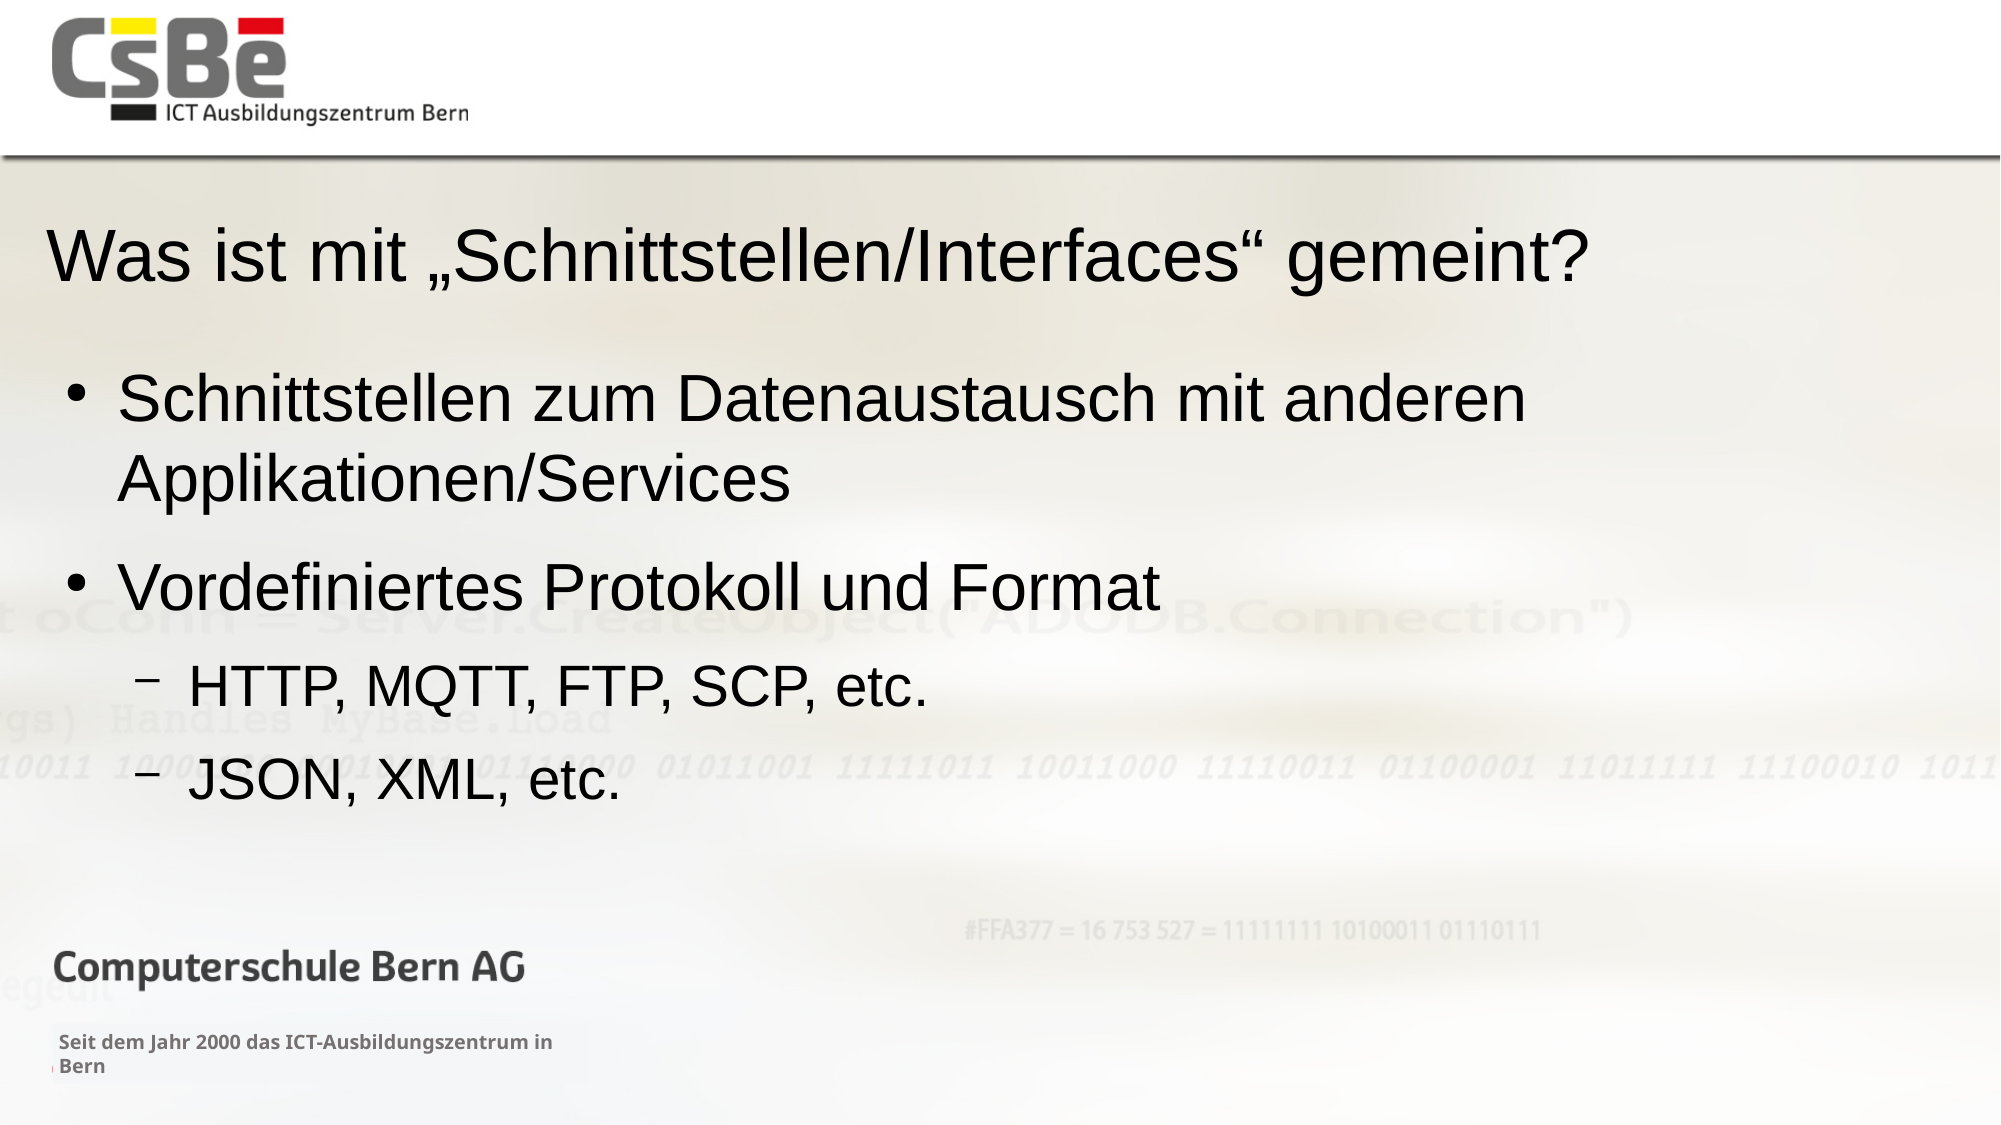

Was ist mit „Schnittstellen/Interfaces“ gemeint?
# Schnittstellen zum Datenaustausch mit anderen Applikationen/Services
Vordefiniertes Protokoll und Format
HTTP, MQTT, FTP, SCP, etc.
JSON, XML, etc.